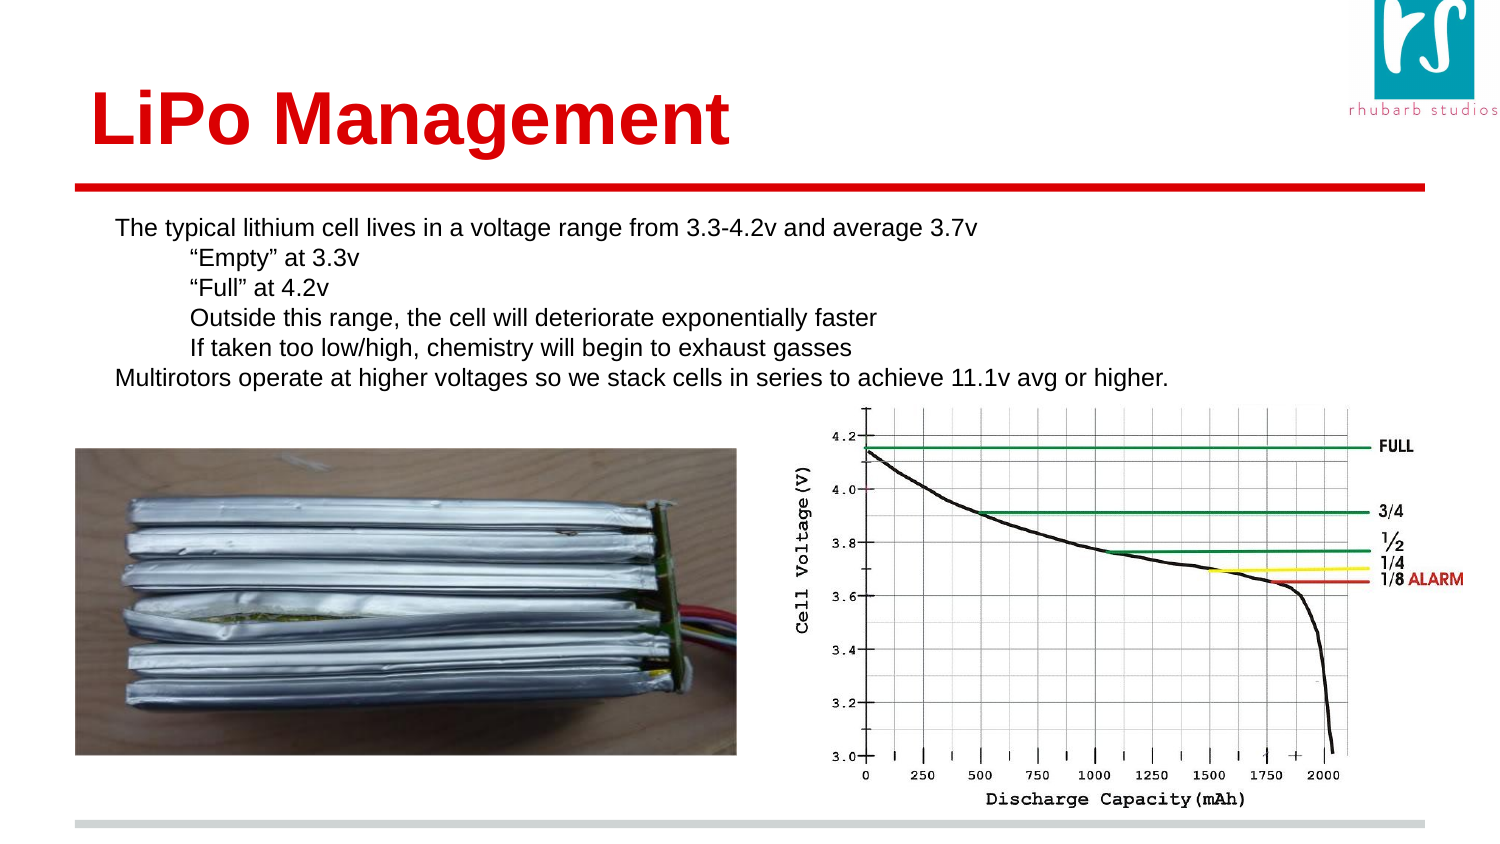

# LiPo Management
The typical lithium cell lives in a voltage range from 3.3-4.2v and average 3.7v
“Empty” at 3.3v
“Full” at 4.2v
Outside this range, the cell will deteriorate exponentially faster
If taken too low/high, chemistry will begin to exhaust gasses
Multirotors operate at higher voltages so we stack cells in series to achieve 11.1v avg or higher.